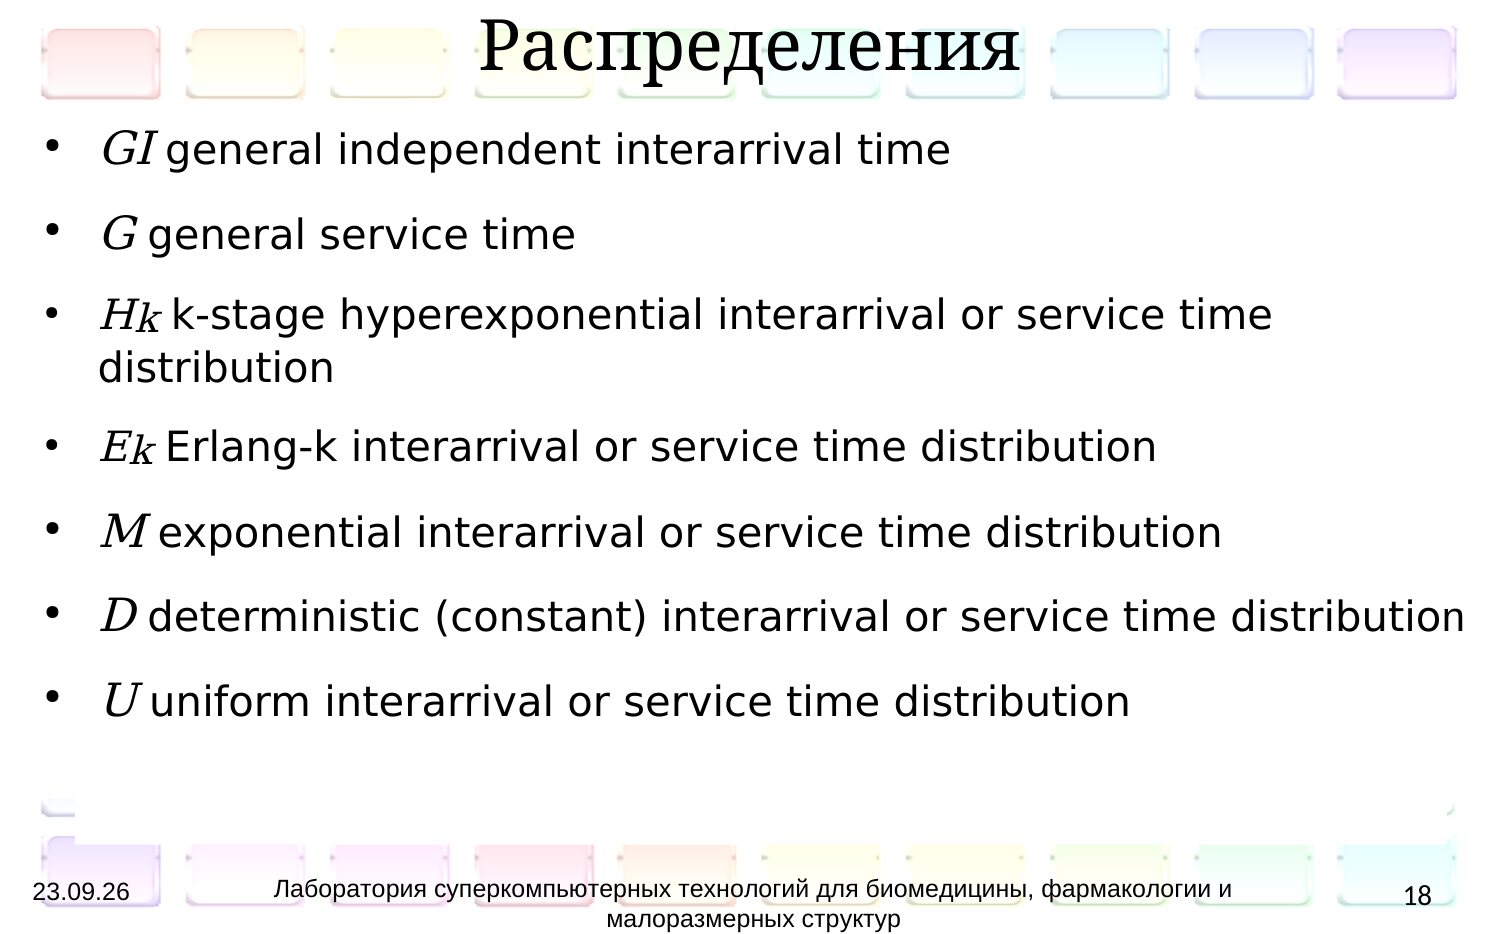

# Распределения
GI general independent interarrival time
G general service time
Hk k-stage hyperexponential interarrival or service time distribution
Ek Erlang-k interarrival or service time distribution
M exponential interarrival or service time distribution
D deterministic (constant) interarrival or service time distribution
U uniform interarrival or service time distribution
вв
Лаборатория суперкомпьютерных технологий для биомедицины, фармакологии и малоразмерных структур